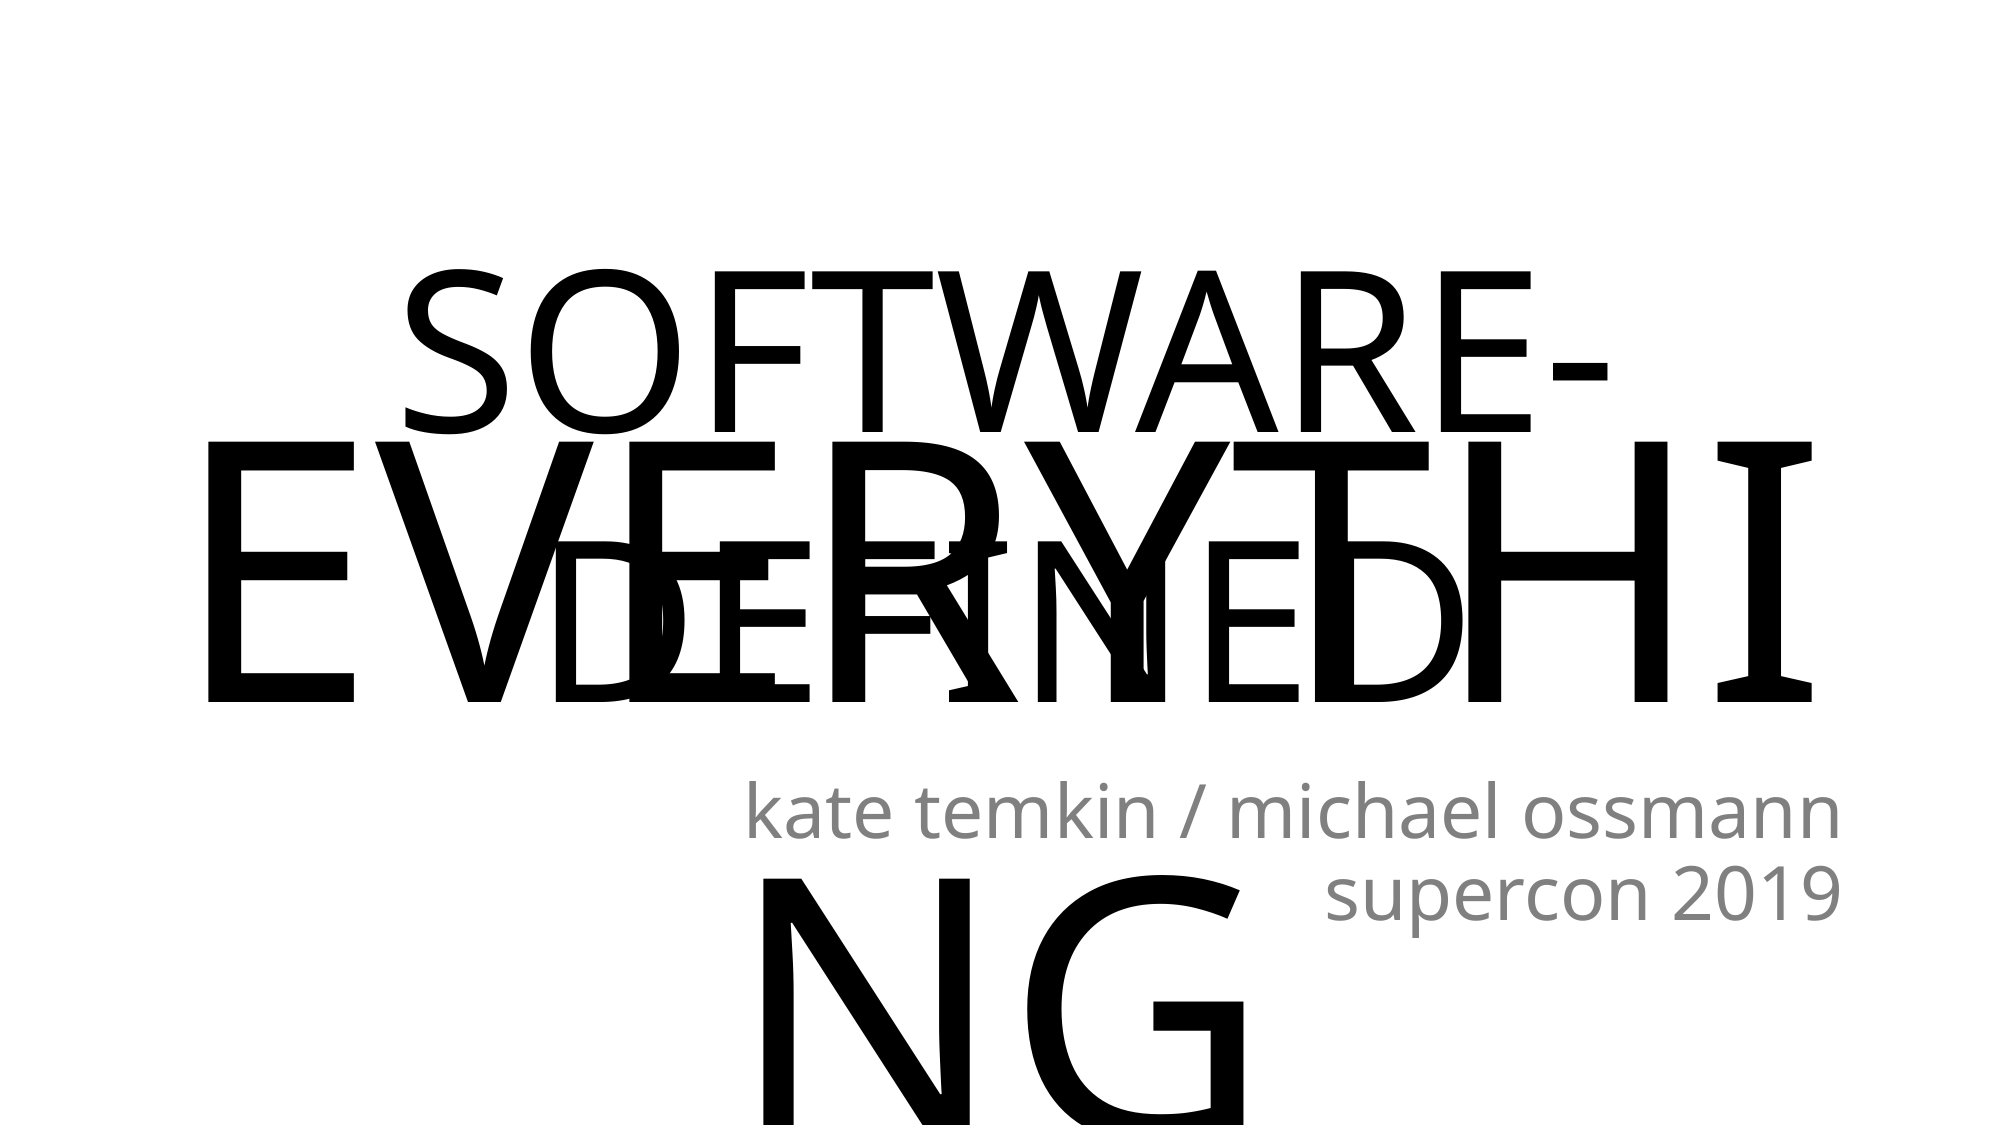

SOFTWARE-DEFINED
EVERYTHING
kate temkin / michael ossmann
supercon 2019